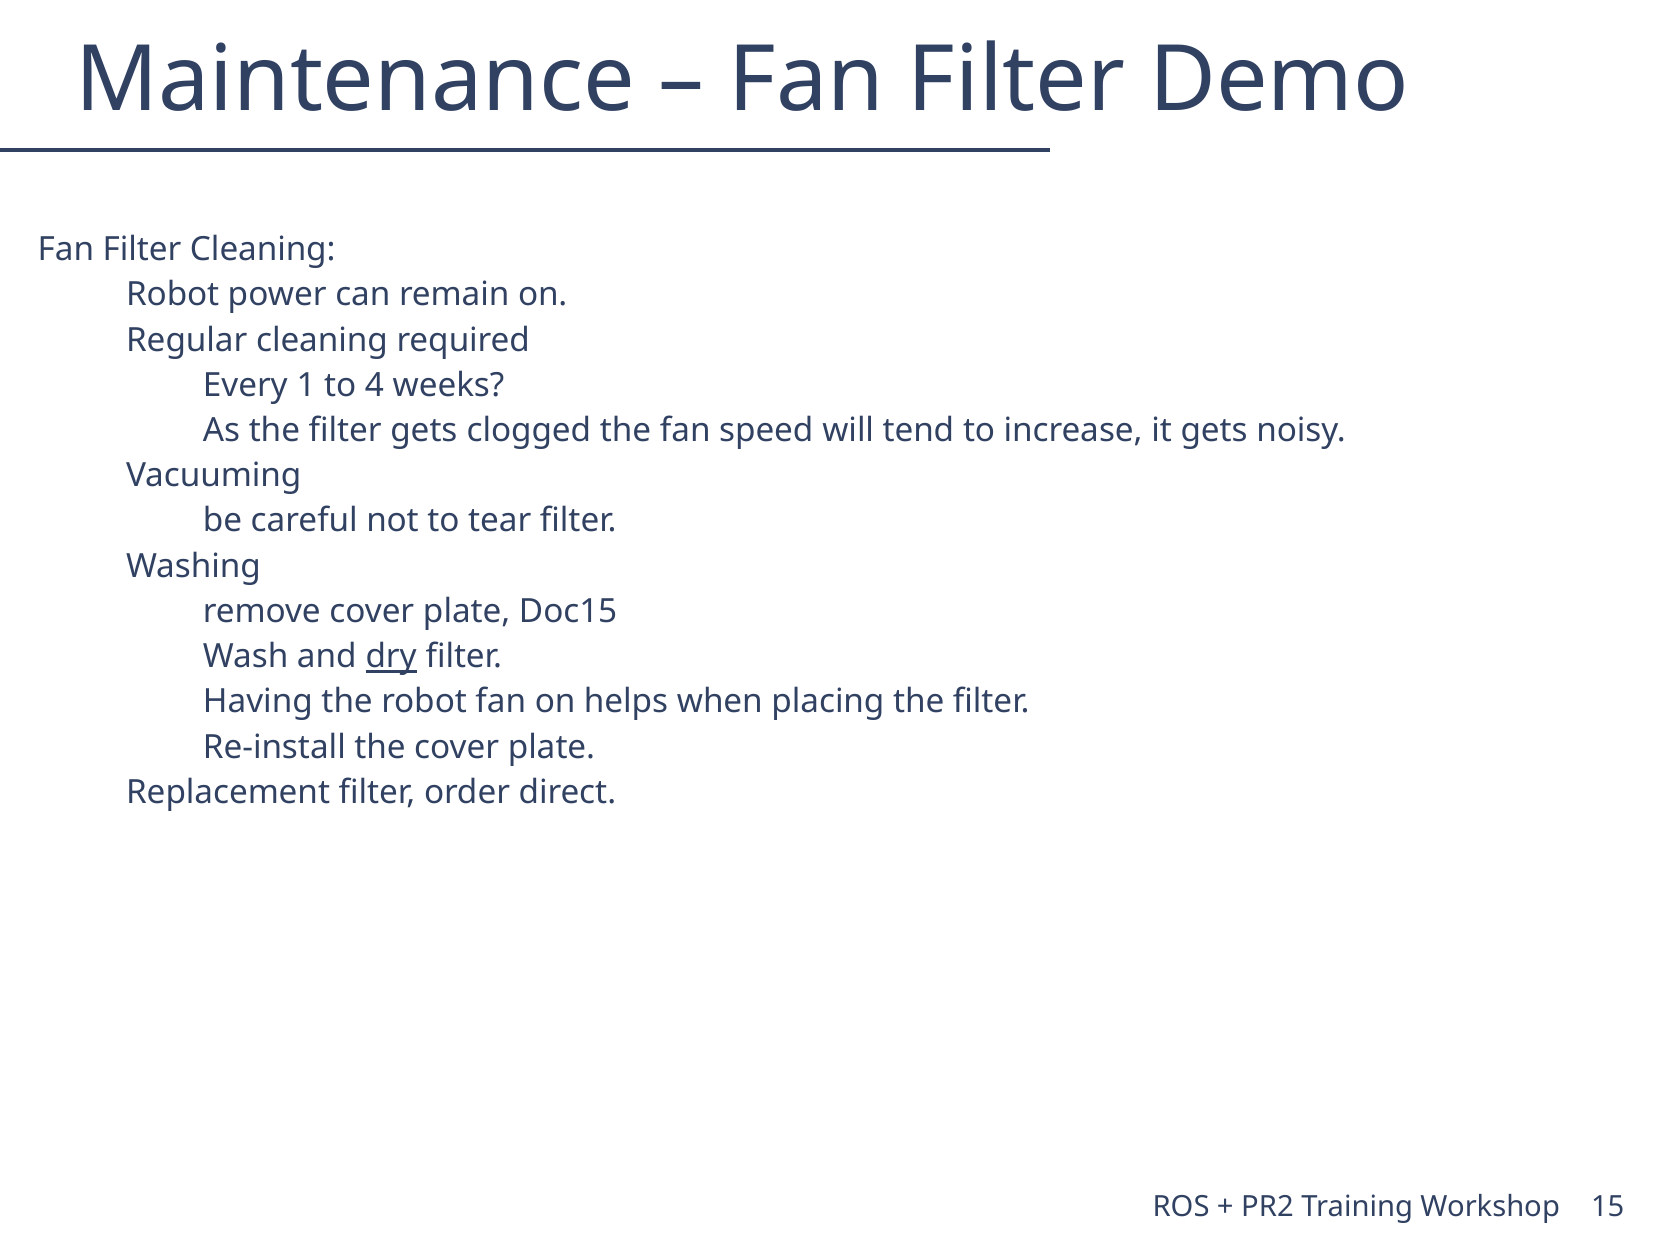

# Maintenance – Fan Filter Demo
Fan Filter Cleaning:
Robot power can remain on.
Regular cleaning required
Every 1 to 4 weeks?
As the filter gets clogged the fan speed will tend to increase, it gets noisy.
Vacuuming
be careful not to tear filter.
Washing
remove cover plate, Doc15
Wash and dry filter.
Having the robot fan on helps when placing the filter.
Re-install the cover plate.
Replacement filter, order direct.